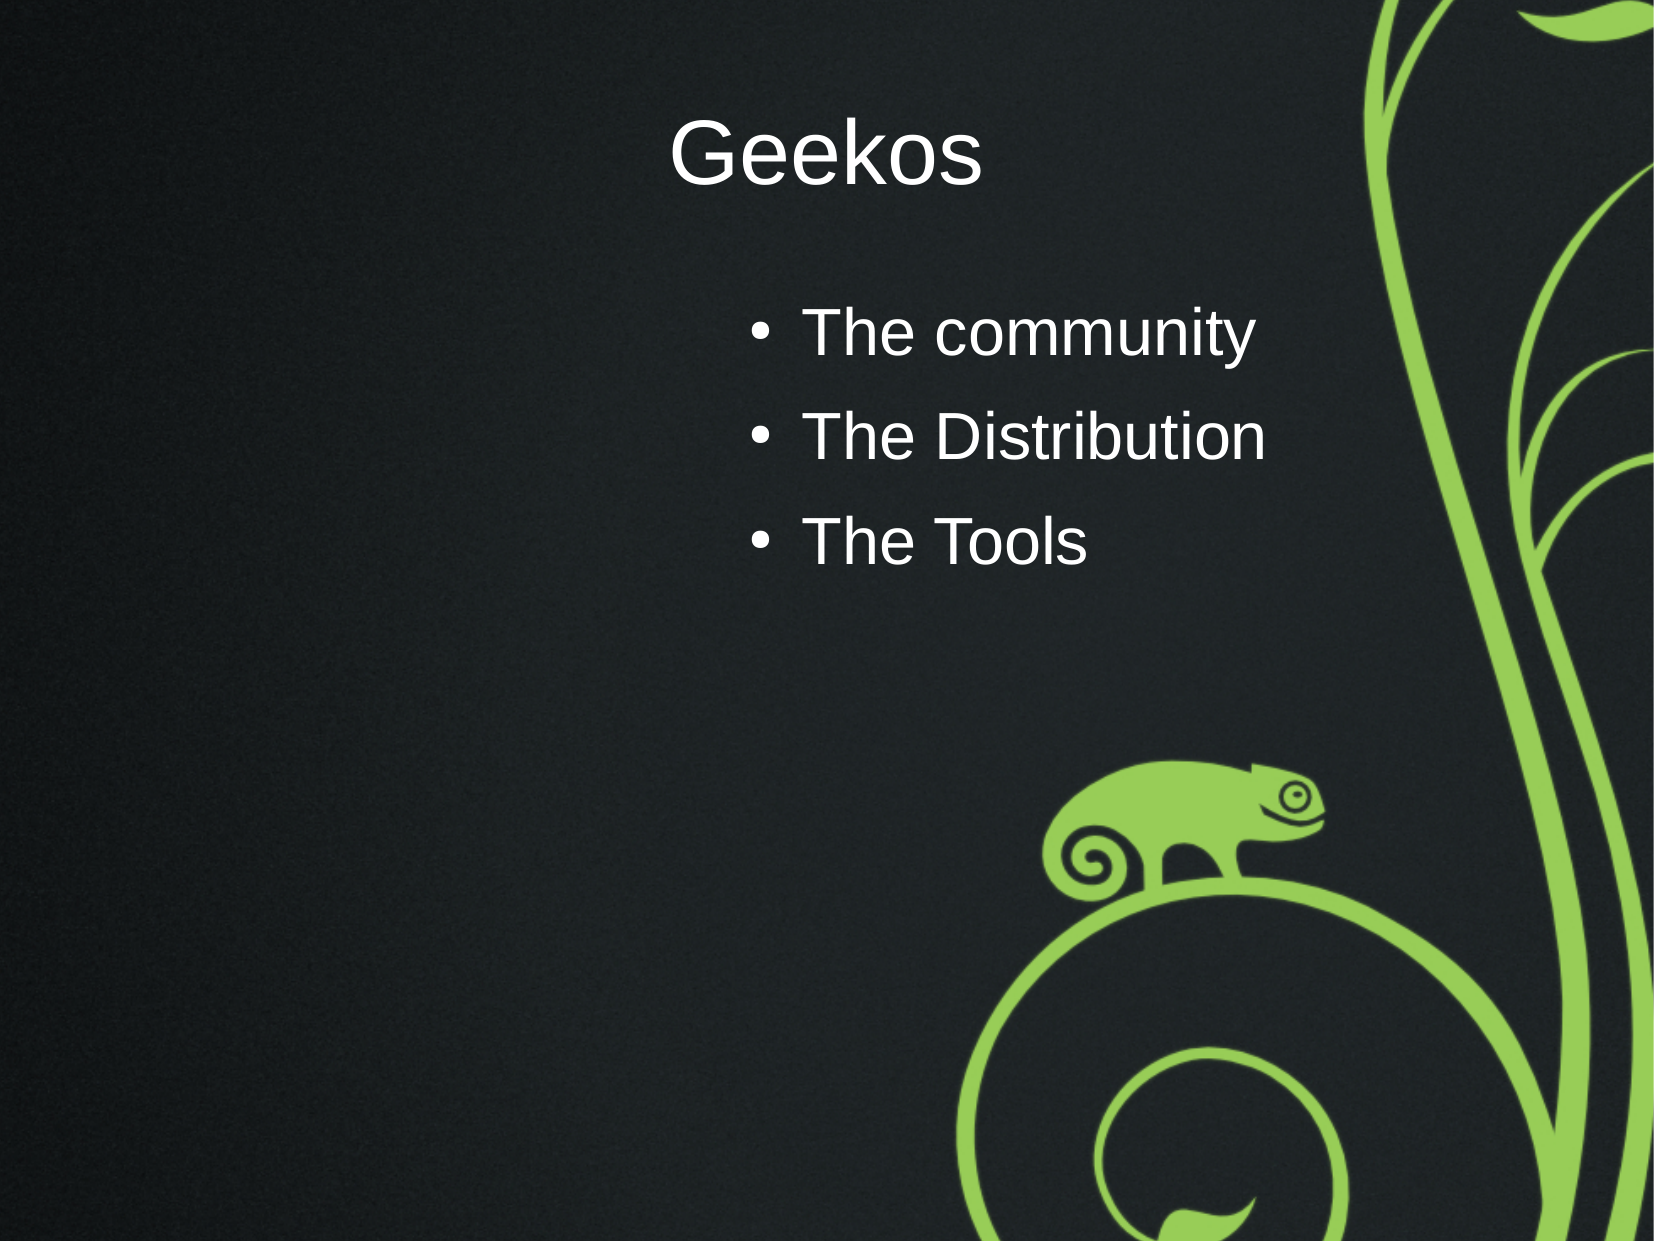

# Geekos
The community
The Distribution
The Tools